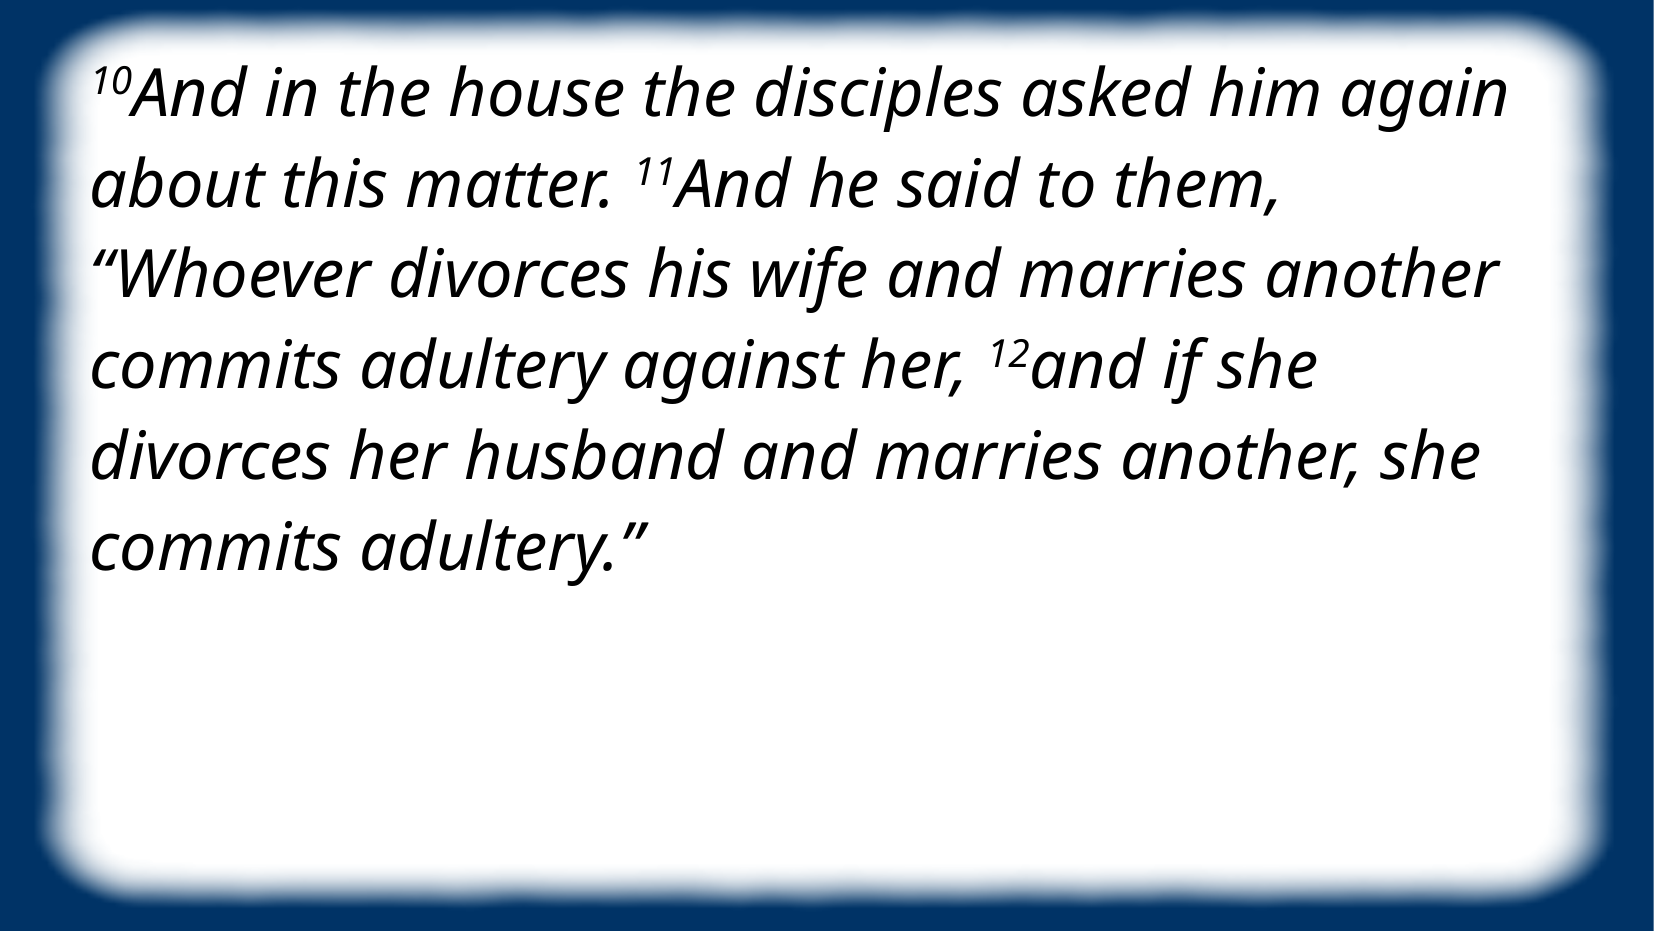

10And in the house the disciples asked him again about this matter. 11And he said to them, “Whoever divorces his wife and marries another commits adultery against her, 12and if she divorces her husband and marries another, she commits adultery.”